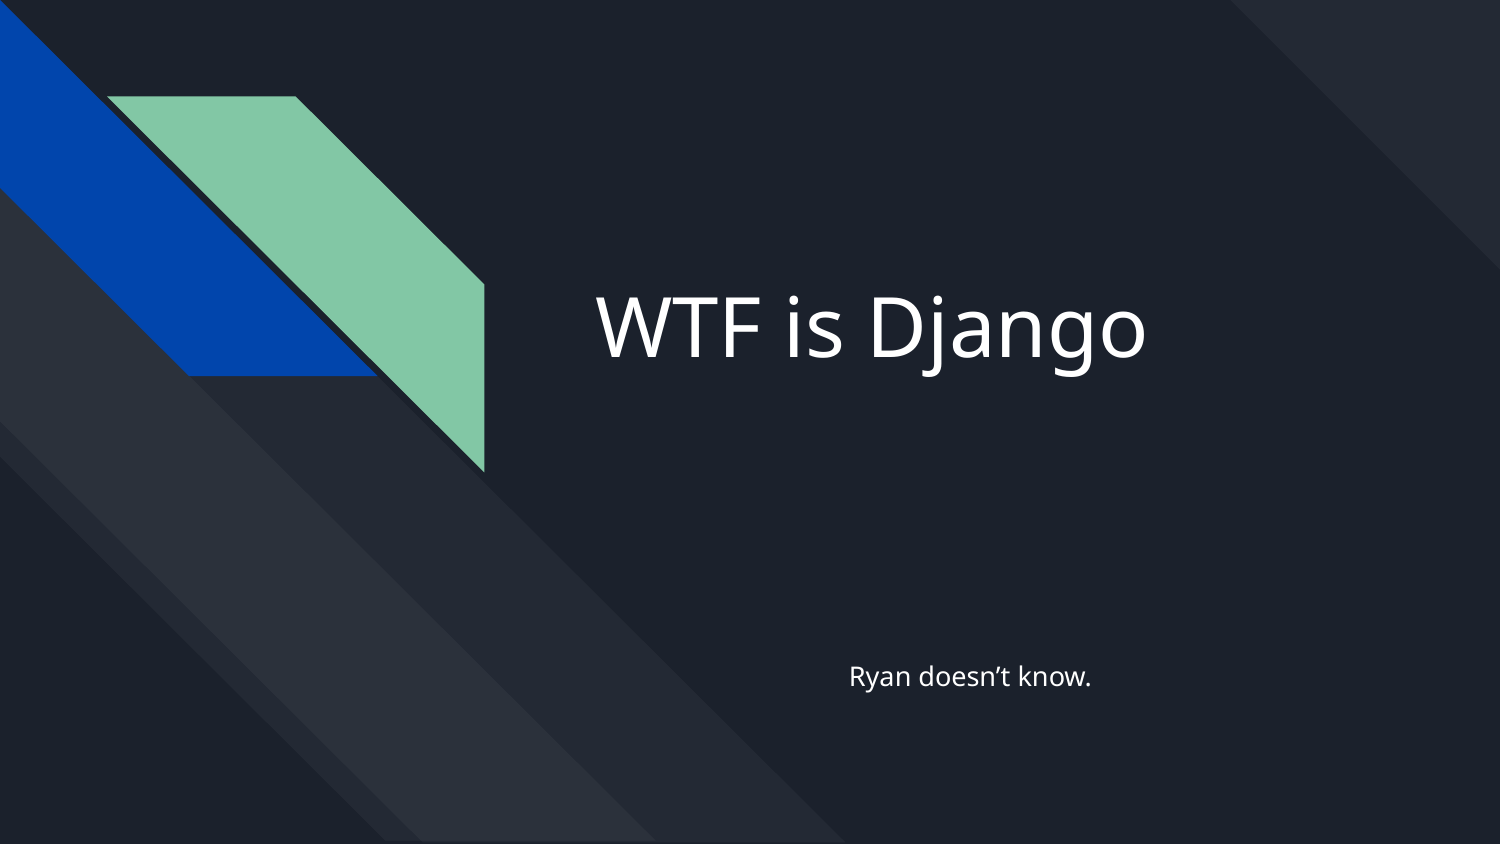

# WTF is Django
Ryan doesn’t know.